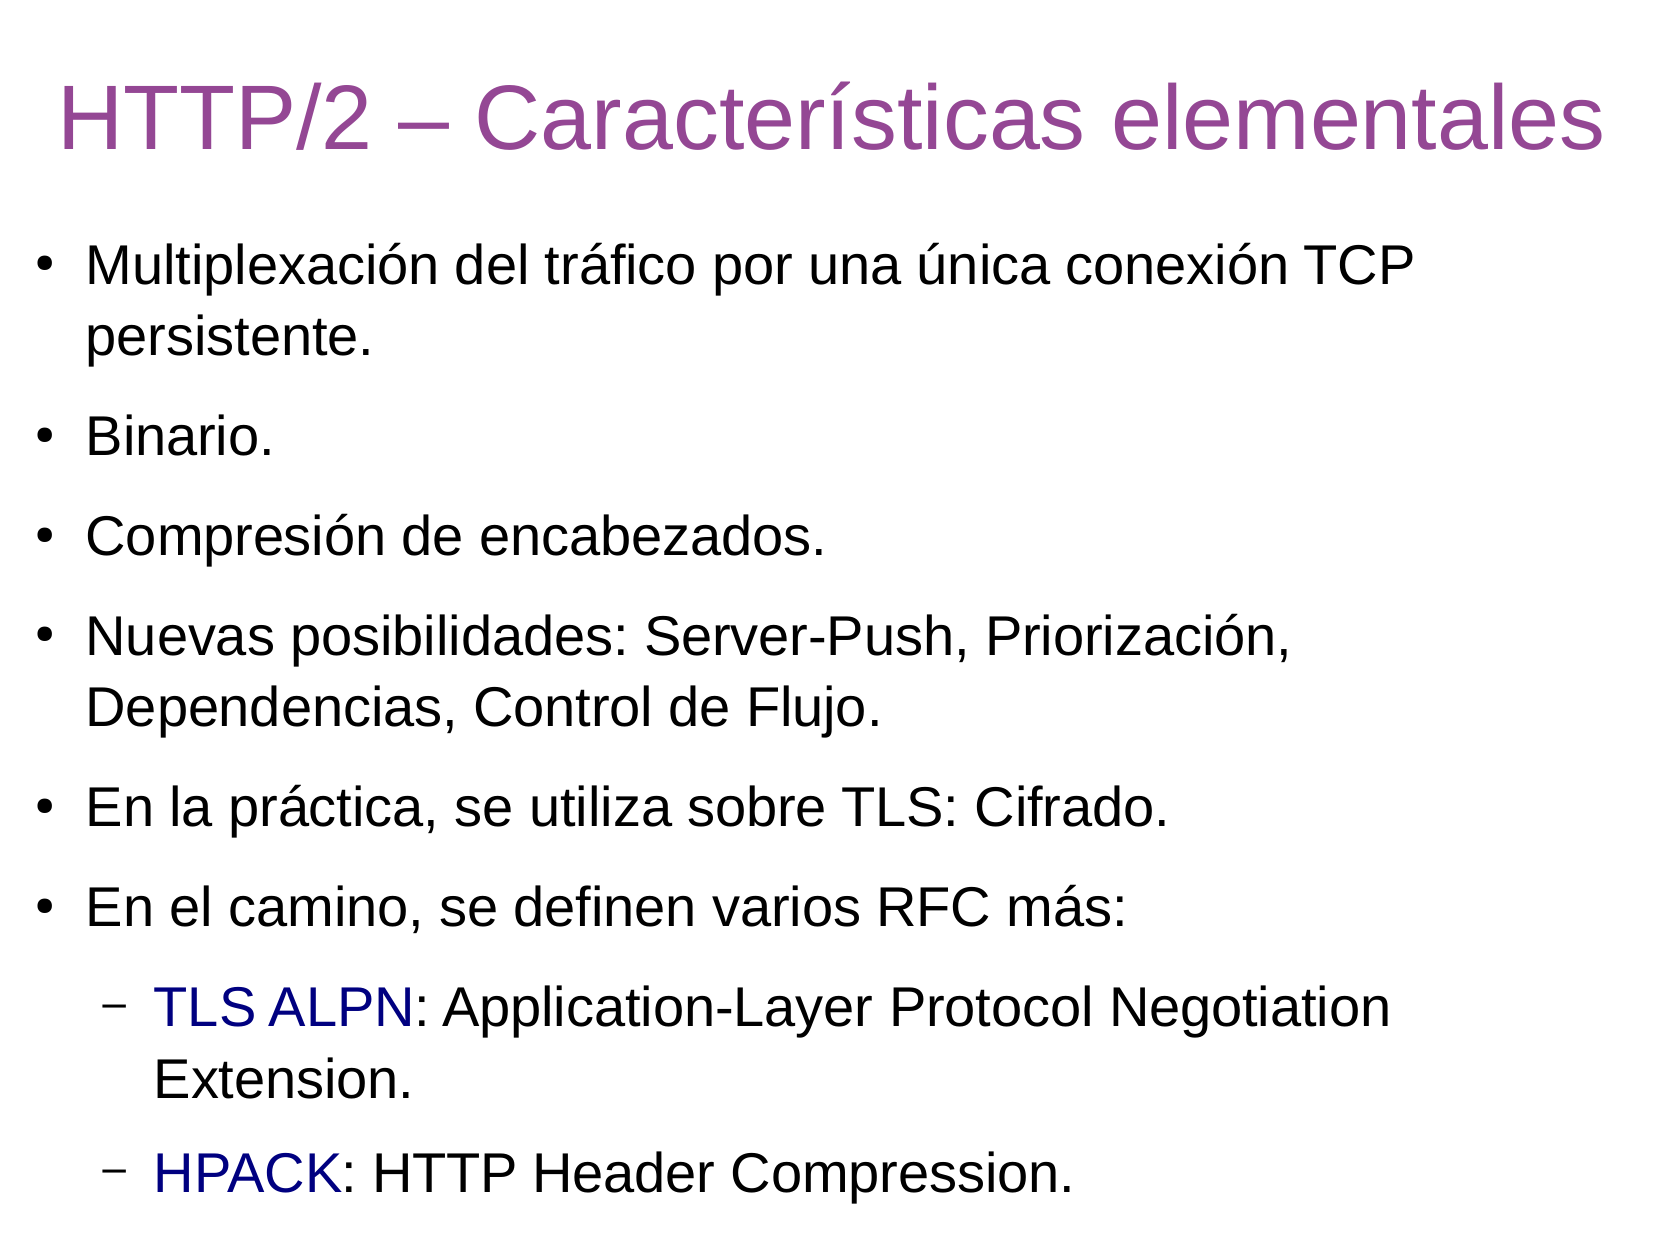

# HTTP/2 – Características elementales
Multiplexación del tráfico por una única conexión TCP persistente.
Binario.
Compresión de encabezados.
Nuevas posibilidades: Server-Push, Priorización, Dependencias, Control de Flujo.
En la práctica, se utiliza sobre TLS: Cifrado.
En el camino, se definen varios RFC más:
TLS ALPN: Application-Layer Protocol Negotiation Extension.
HPACK: HTTP Header Compression.